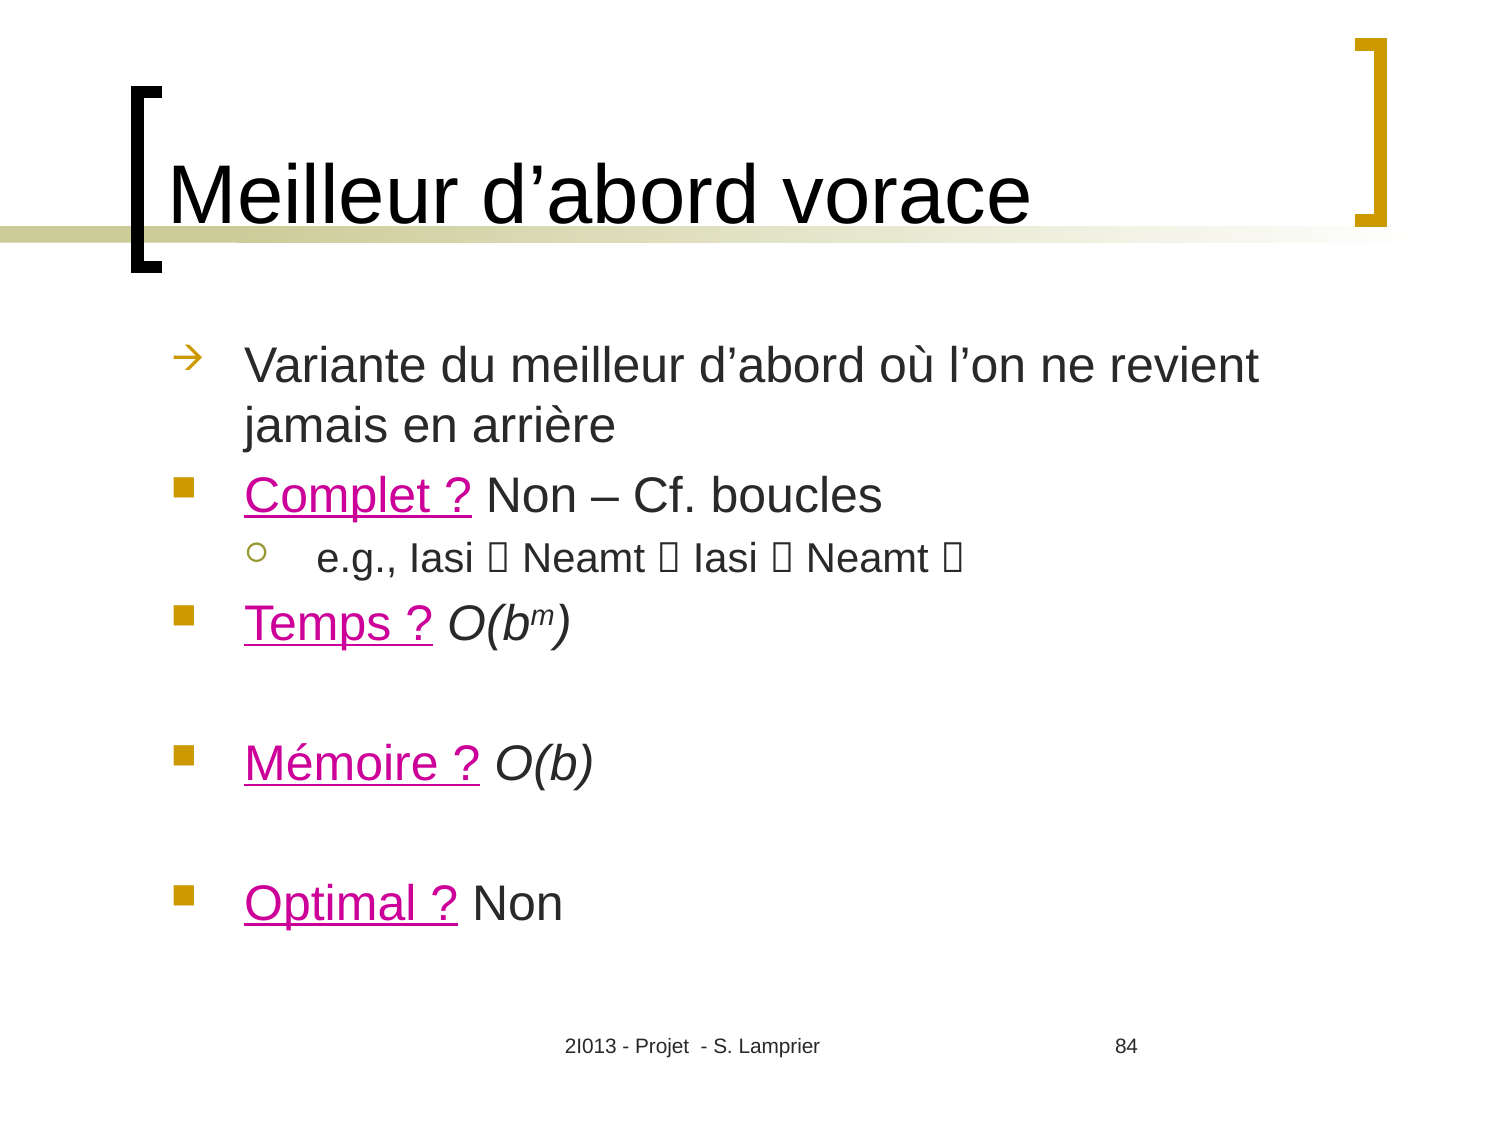

# Meilleur d’abord vorace
Variante du meilleur d’abord où l’on ne revient jamais en arrière
Complet ? Non – Cf. boucles
e.g., Iasi  Neamt  Iasi  Neamt 
Temps ? O(bm)
Mémoire ? O(b)
Optimal ? Non
2I013 - Projet - S. Lamprier